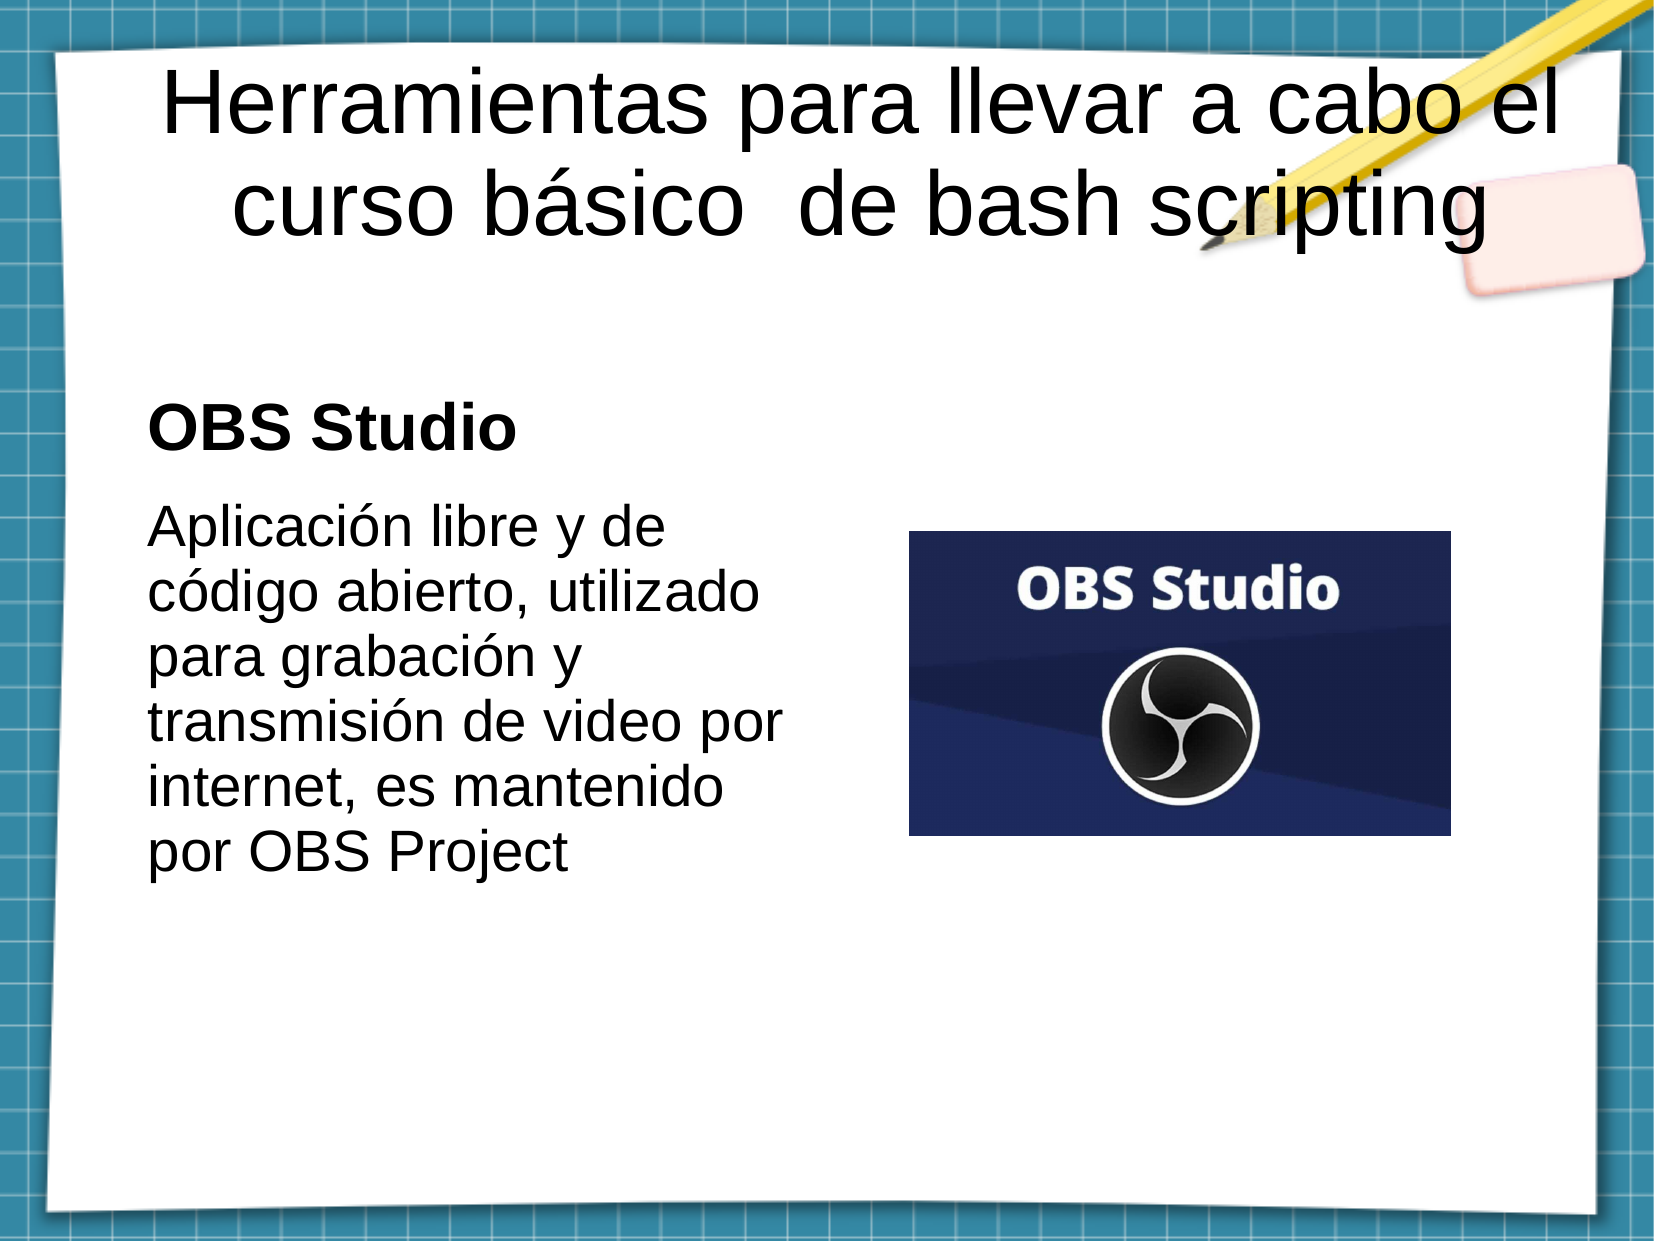

# Herramientas para llevar a cabo el curso básico de bash scripting
OBS Studio
Aplicación libre y de código abierto, utilizado para grabación y transmisión de video por internet, es mantenido por OBS Project